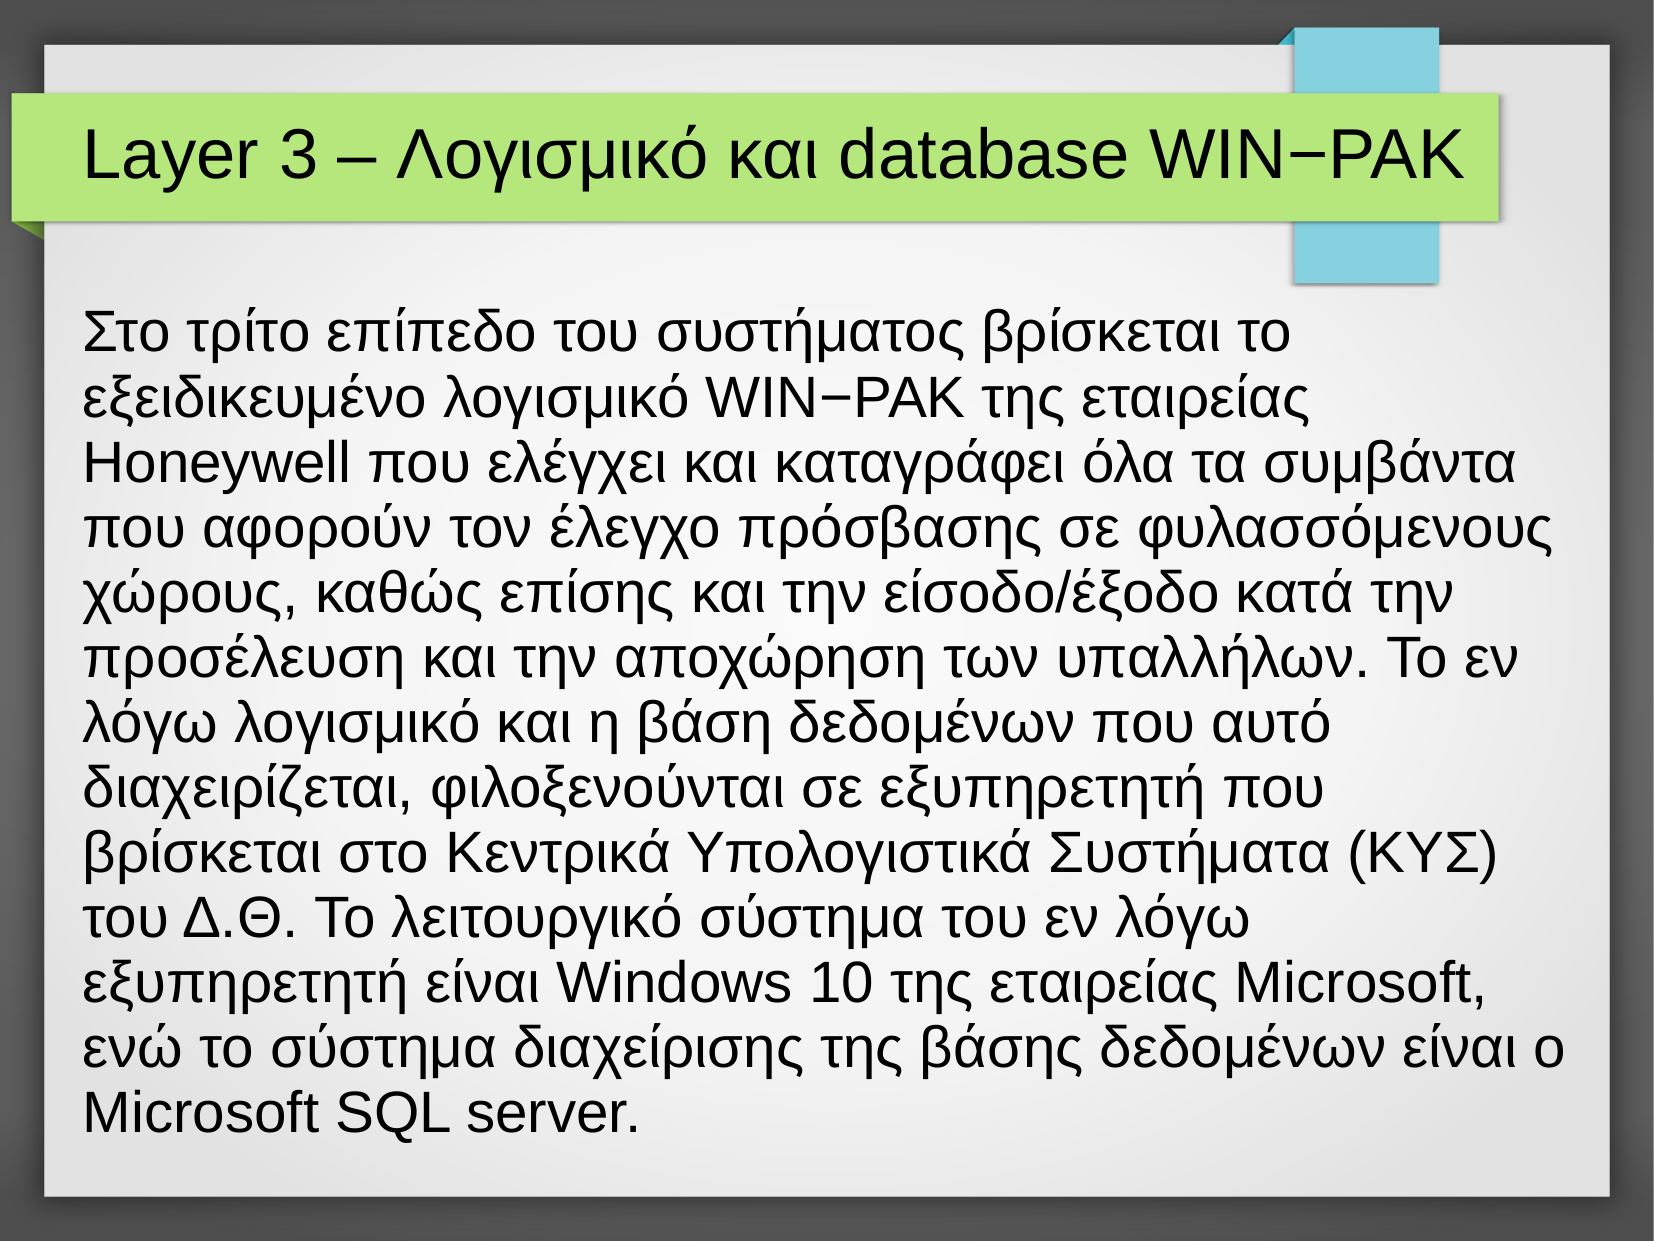

# Layer 3 ‒ Λογισμικό και database WIN−PAK
Στο τρίτο επίπεδο του συστήματος βρίσκεται το εξειδικευμένο λογισμικό WIN−PAK της εταιρείας Honeywell που ελέγχει και καταγράφει όλα τα συμβάντα που αφορούν τον έλεγχο πρόσβασης σε φυλασσόμενους χώρους, καθώς επίσης και την είσοδο/έξοδο κατά την προσέλευση και την αποχώρηση των υπαλλήλων. Το εν λόγω λογισμικό και η βάση δεδομένων που αυτό διαχειρίζεται, φιλοξενούνται σε εξυπηρετητή που βρίσκεται στο Κεντρικά Υπολογιστικά Συστήματα (ΚΥΣ) του Δ.Θ. Το λειτουργικό σύστημα του εν λόγω εξυπηρετητή είναι Windows 10 της εταιρείας Microsoft, ενώ το σύστημα διαχείρισης της βάσης δεδομένων είναι ο Microsoft SQL server.